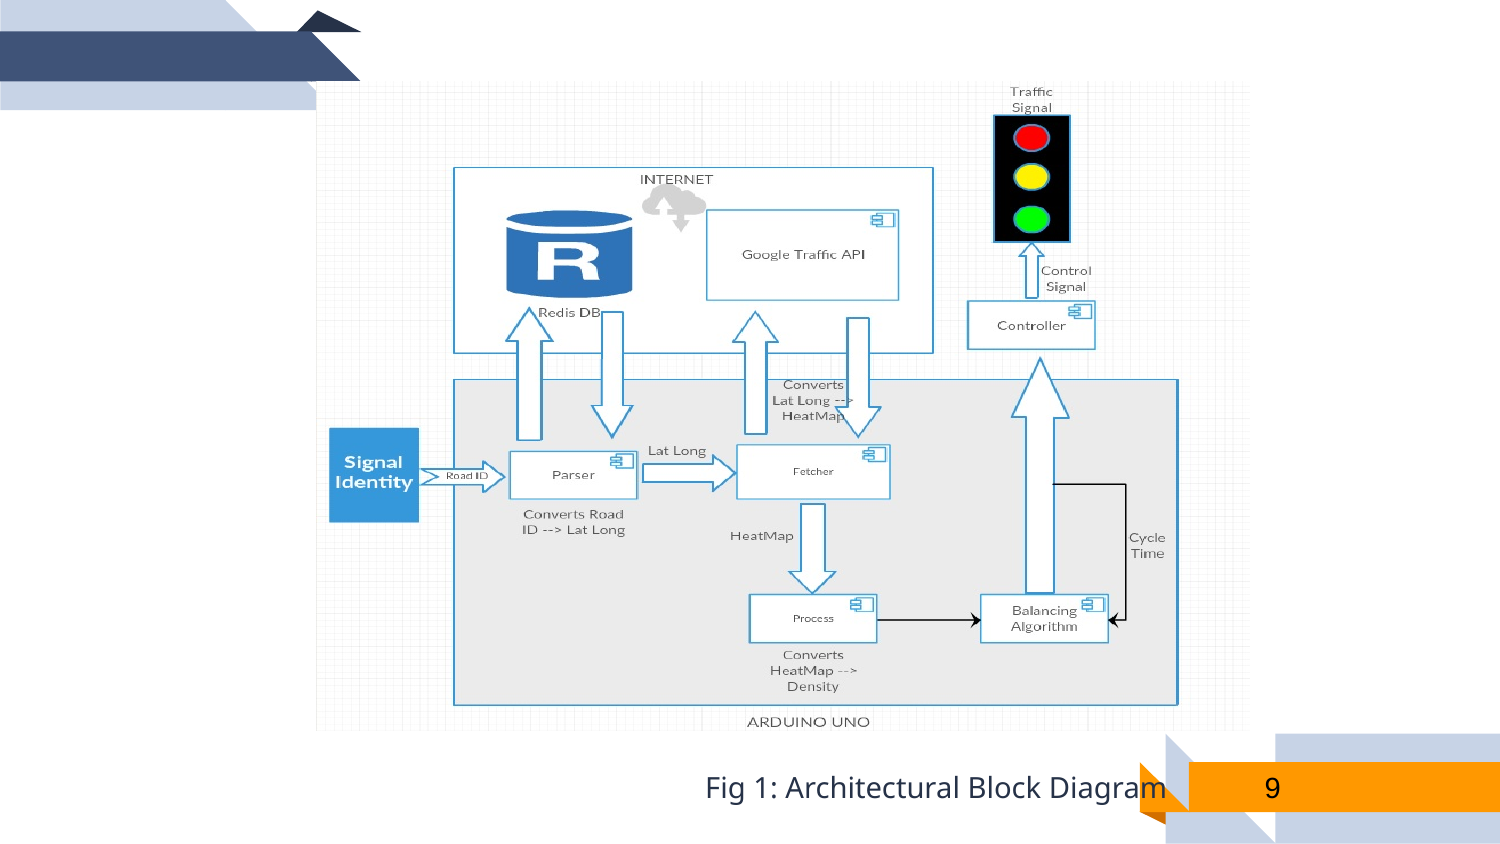

# THIS IS A SLIDE TITLE
Fig 1: Architectural Block Diagram